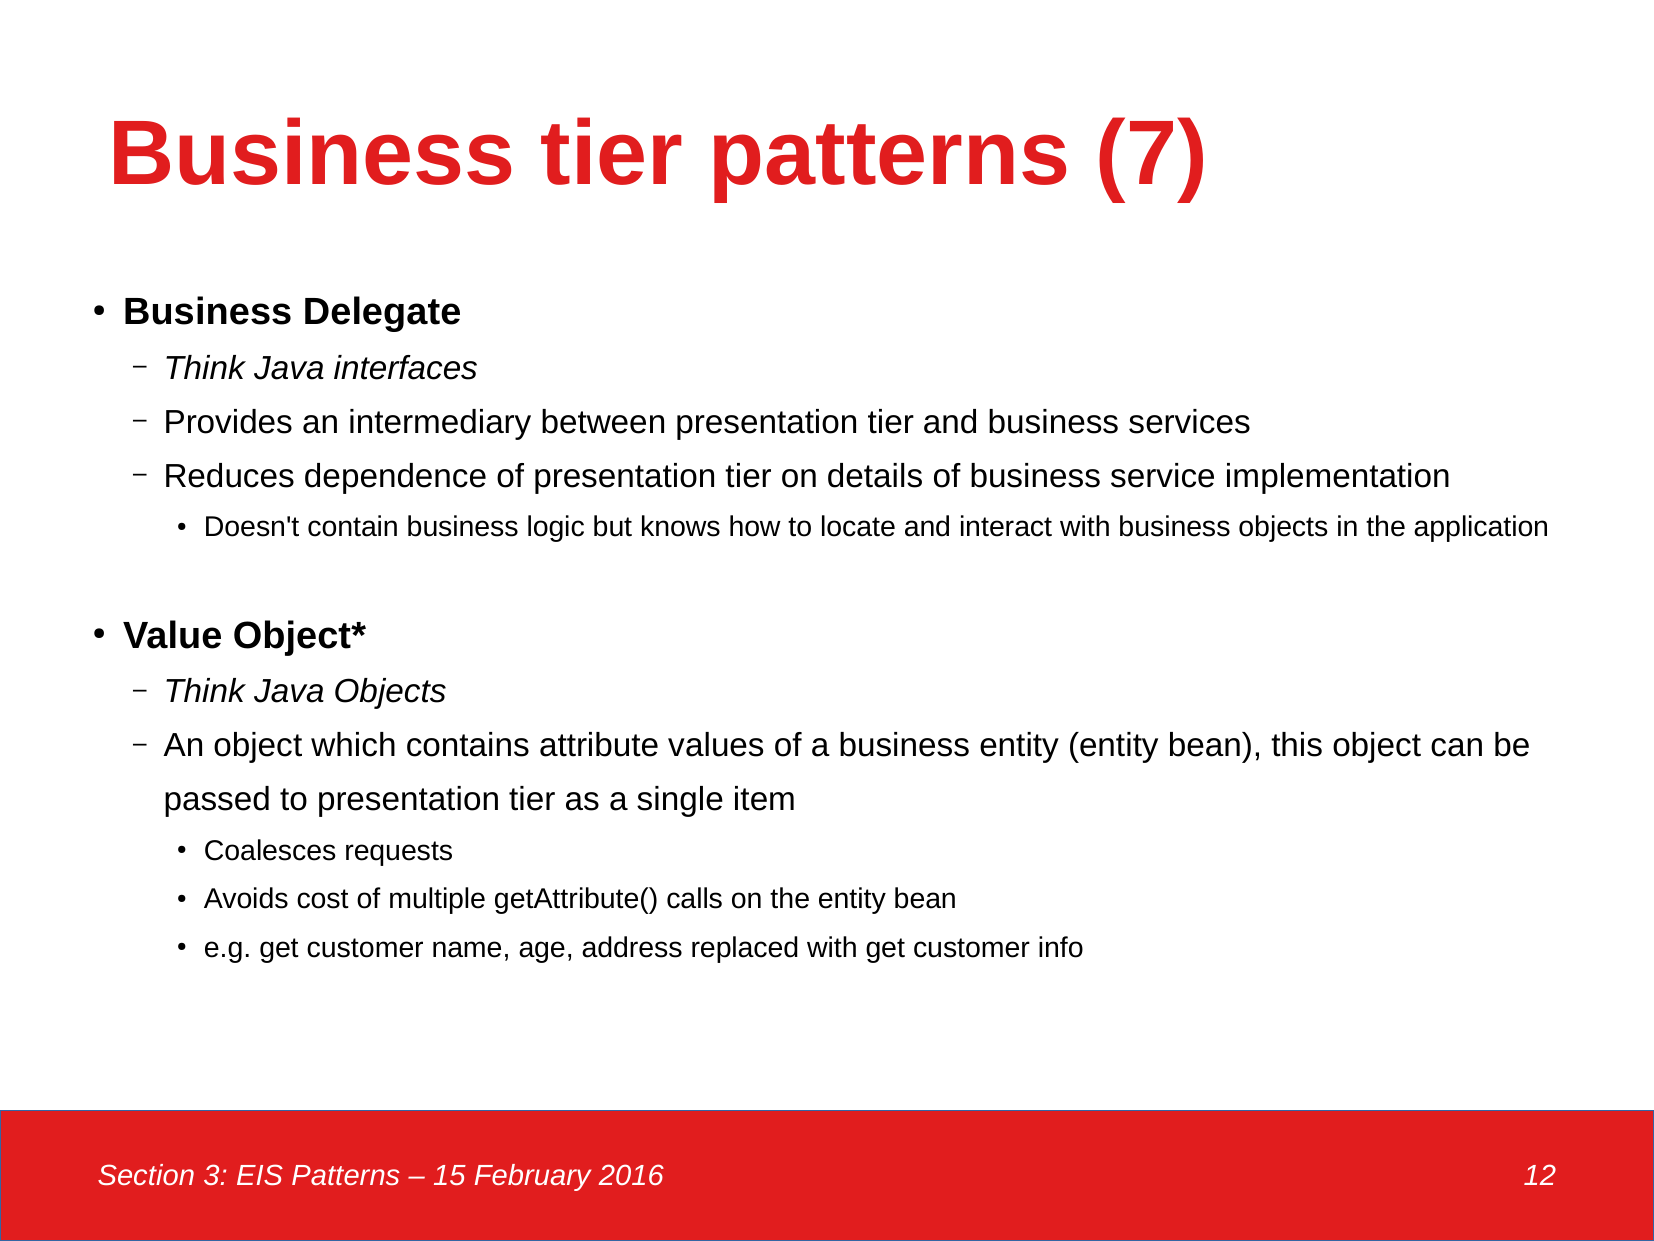

# Business tier patterns (7)
Business Delegate
Think Java interfaces
Provides an intermediary between presentation tier and business services
Reduces dependence of presentation tier on details of business service implementation
Doesn't contain business logic but knows how to locate and interact with business objects in the application
Value Object*
Think Java Objects
An object which contains attribute values of a business entity (entity bean), this object can be passed to presentation tier as a single item
Coalesces requests
Avoids cost of multiple getAttribute() calls on the entity bean
e.g. get customer name, age, address replaced with get customer info